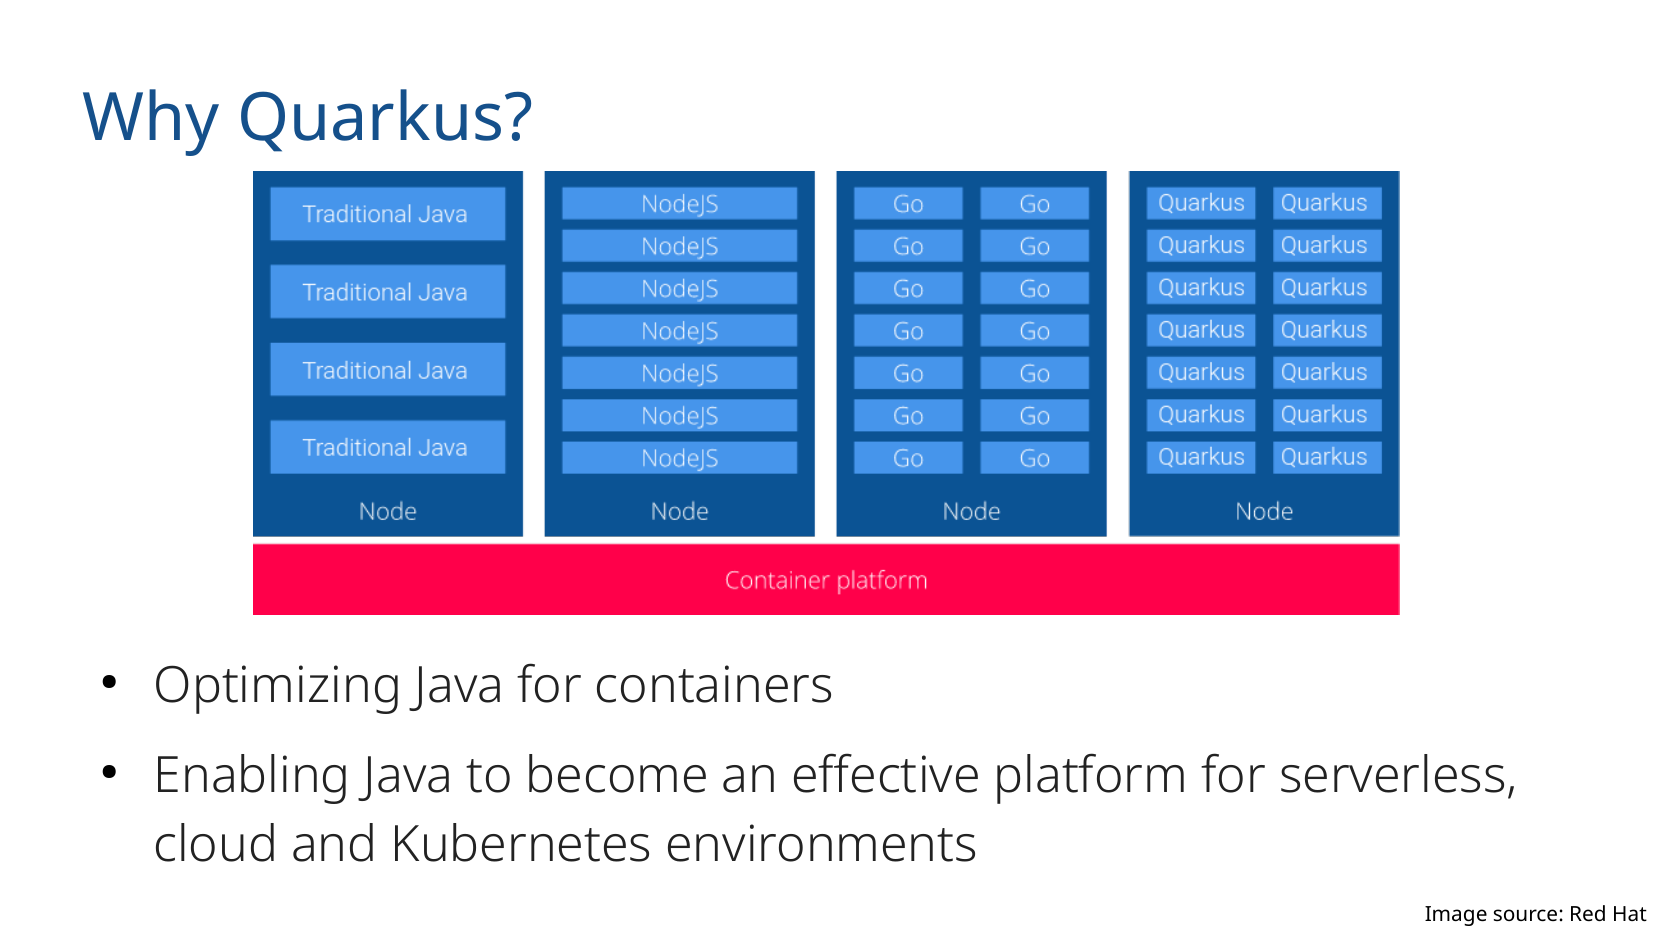

# Why Quarkus?
Optimizing Java for containers
Enabling Java to become an effective platform for serverless, cloud and Kubernetes environments
Image source: Red Hat